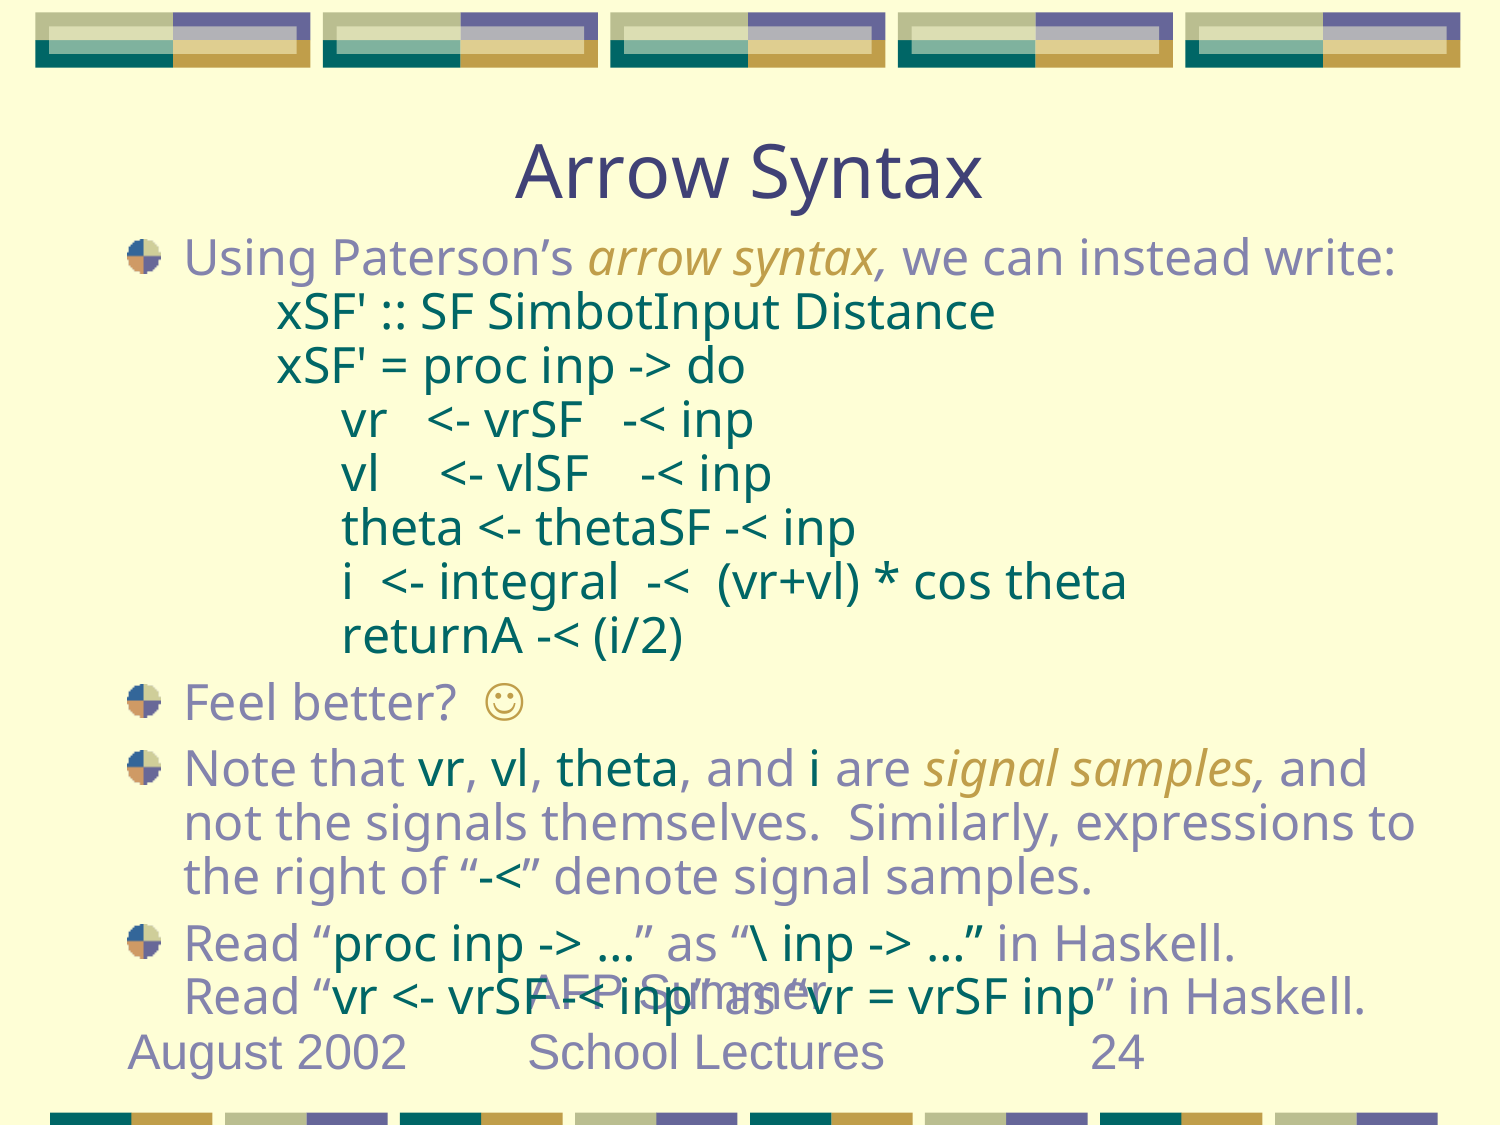

# Arrow Syntax
Using Paterson’s arrow syntax, we can instead write:
	xSF' :: SF SimbotInput Distance
	xSF' = proc inp -> do
	 vr <- vrSF -< inp
	 vl	 <- vlSF -< inp
	 theta <- thetaSF -< inp
	 i <- integral -< (vr+vl) * cos theta
	 returnA -< (i/2)‏
Feel better? 
Note that vr, vl, theta, and i are signal samples, and not the signals themselves. Similarly, expressions to the right of “-<” denote signal samples.
Read “proc inp -> …” as “\ inp -> …” in Haskell.
Read “vr <- vrSF -< inp” as “vr = vrSF inp” in Haskell.
August 2002
24